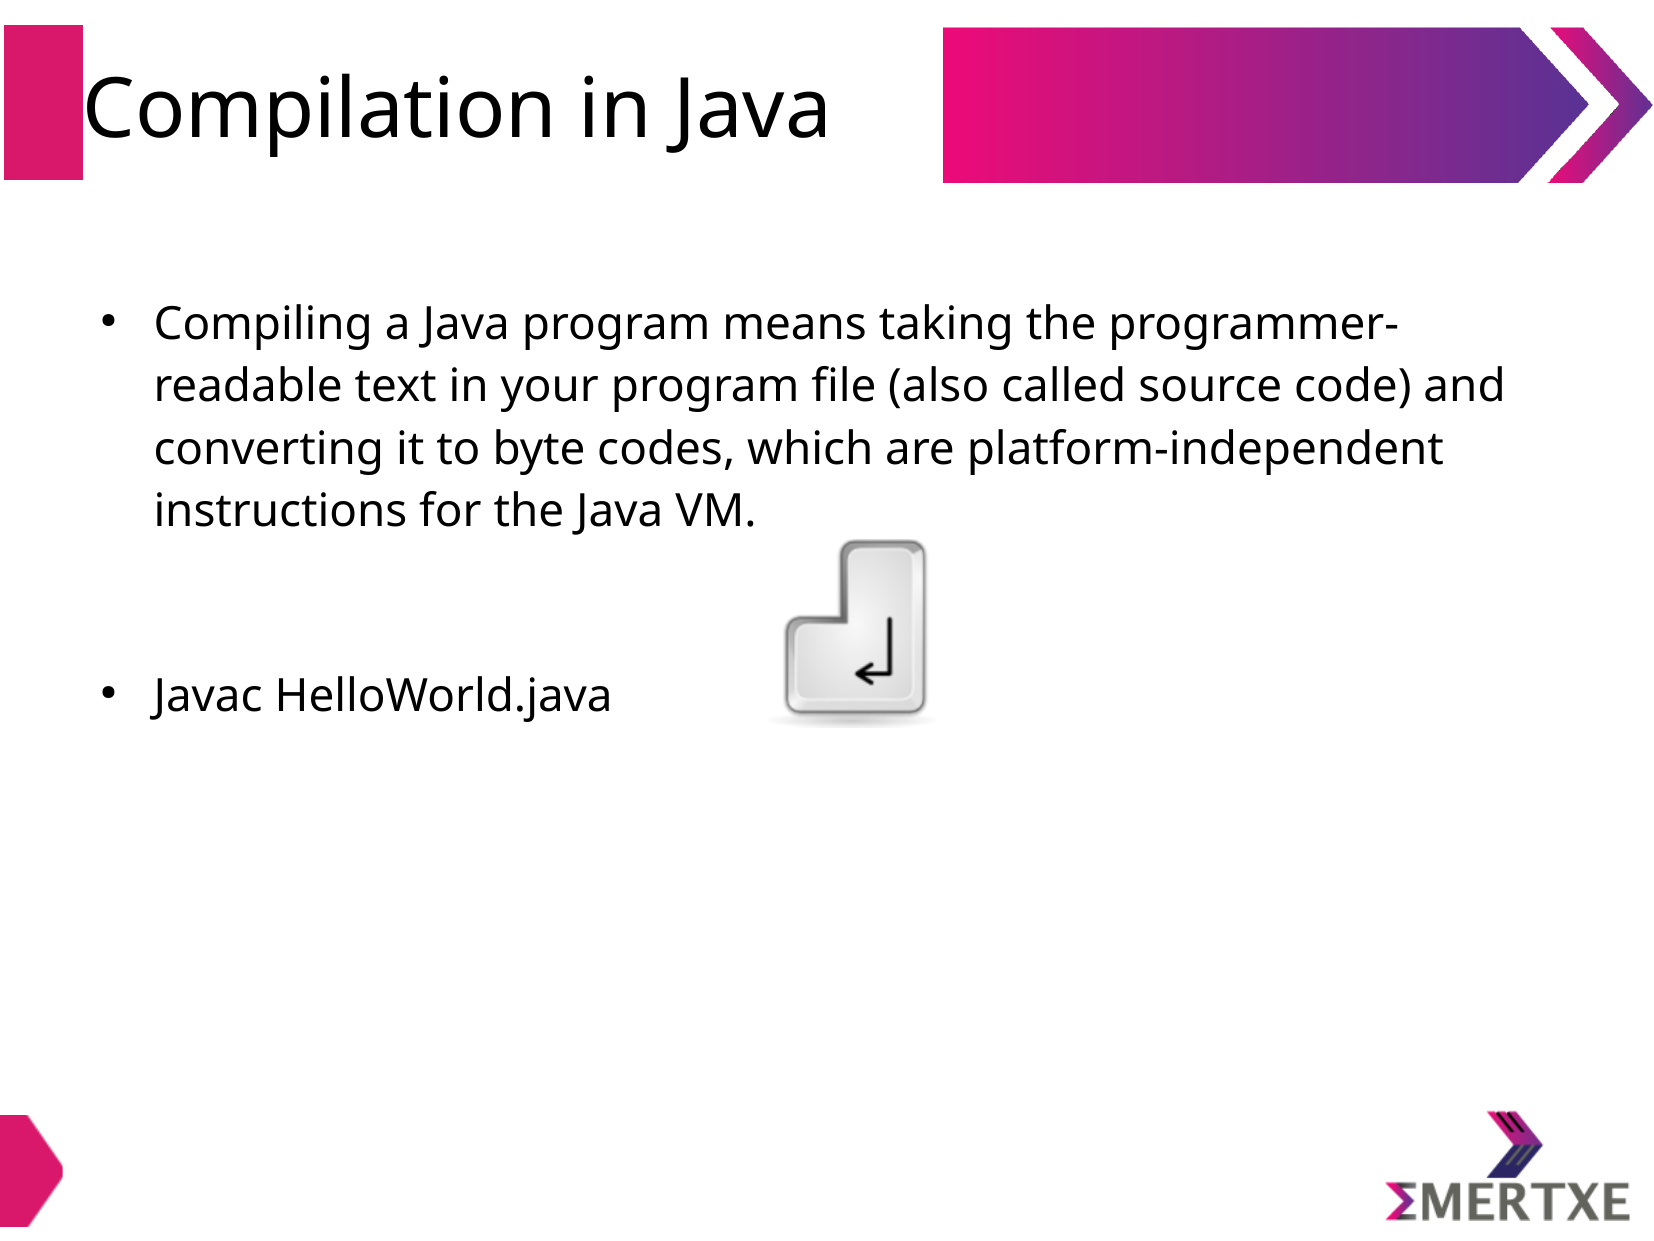

# Compilation in Java
Compiling a Java program means taking the programmer-readable text in your program file (also called source code) and converting it to byte codes, which are platform-independent instructions for the Java VM.
Javac HelloWorld.java